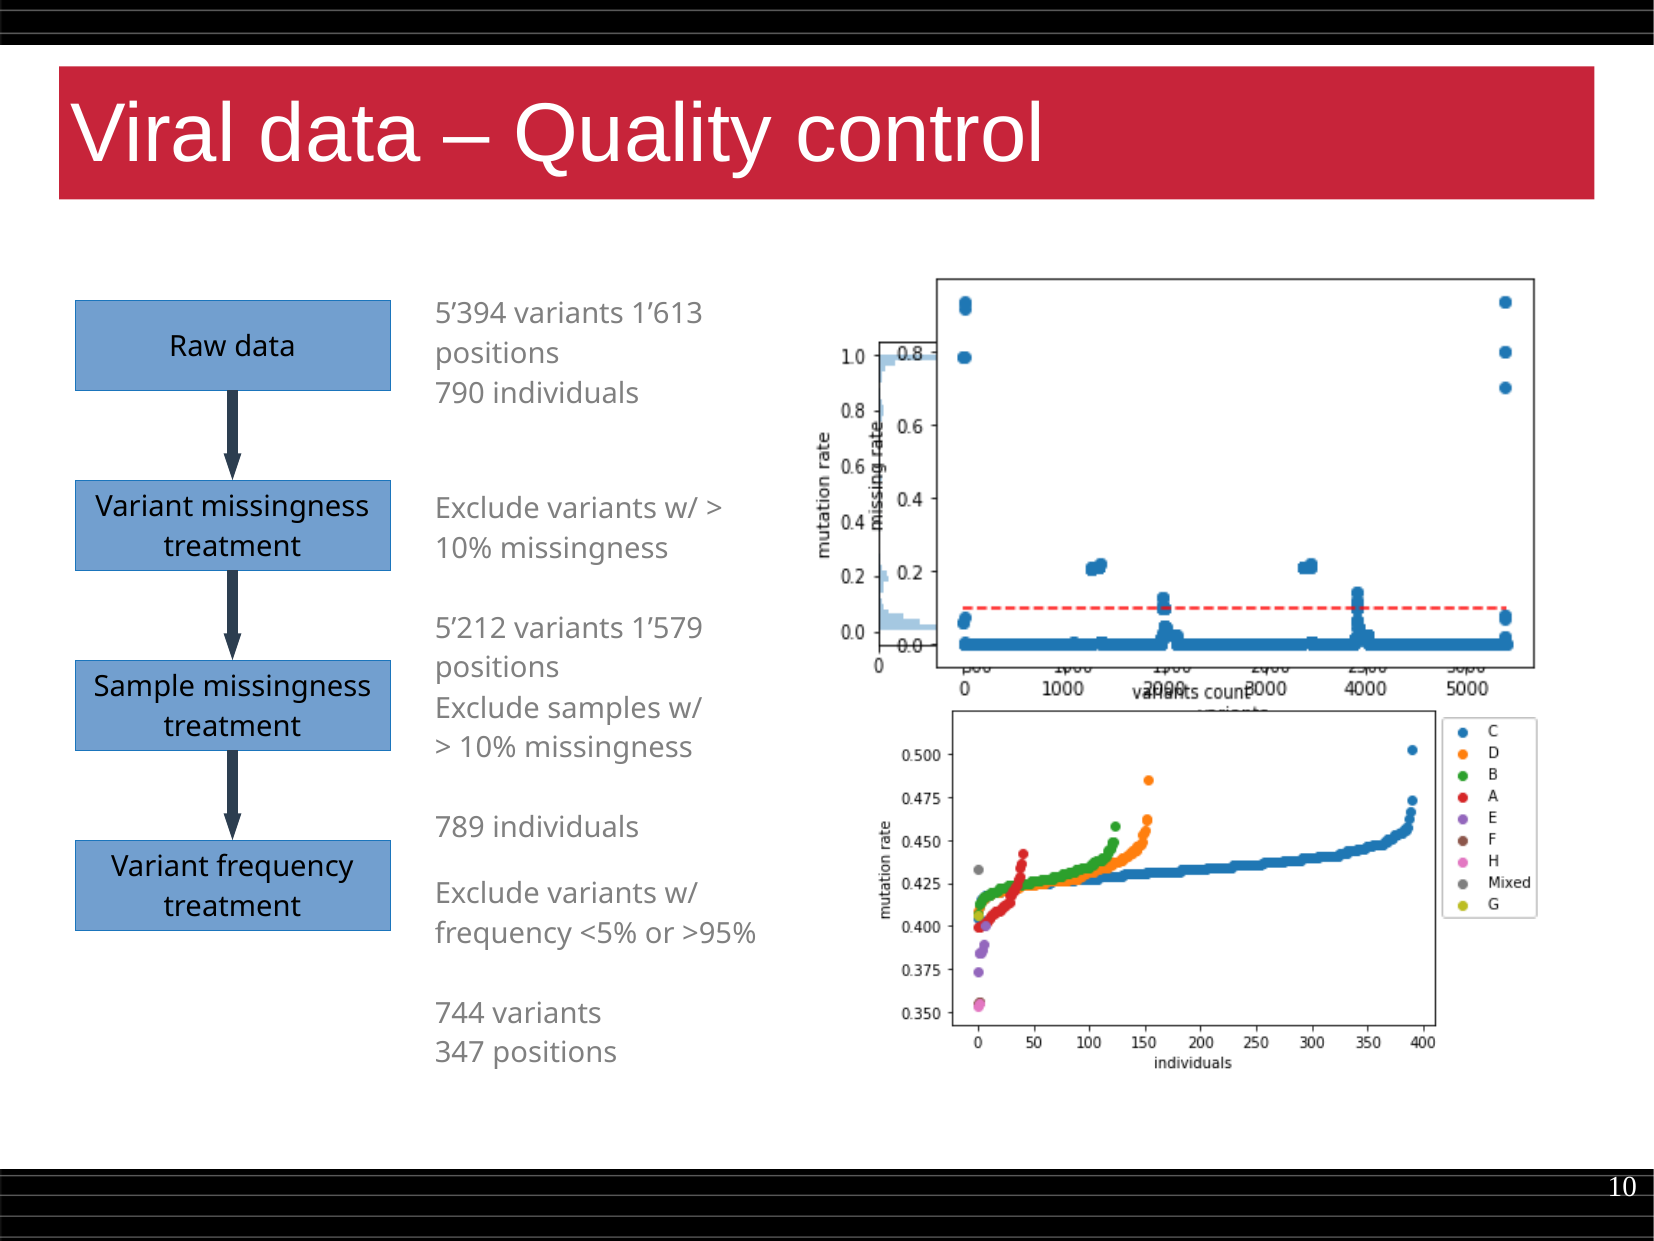

# Viral data – Quality control
5’394 variants 1’613 positions
790 individuals
Raw data
Variant missingness
treatment
Exclude variants w/ > 10% missingness
5’212 variants 1’579 positions
Sample missingness
treatment
Exclude samples w/
> 10% missingness
789 individuals
Variant frequency
treatment
Exclude variants w/ frequency <5% or >95%
744 variants
347 positions
10